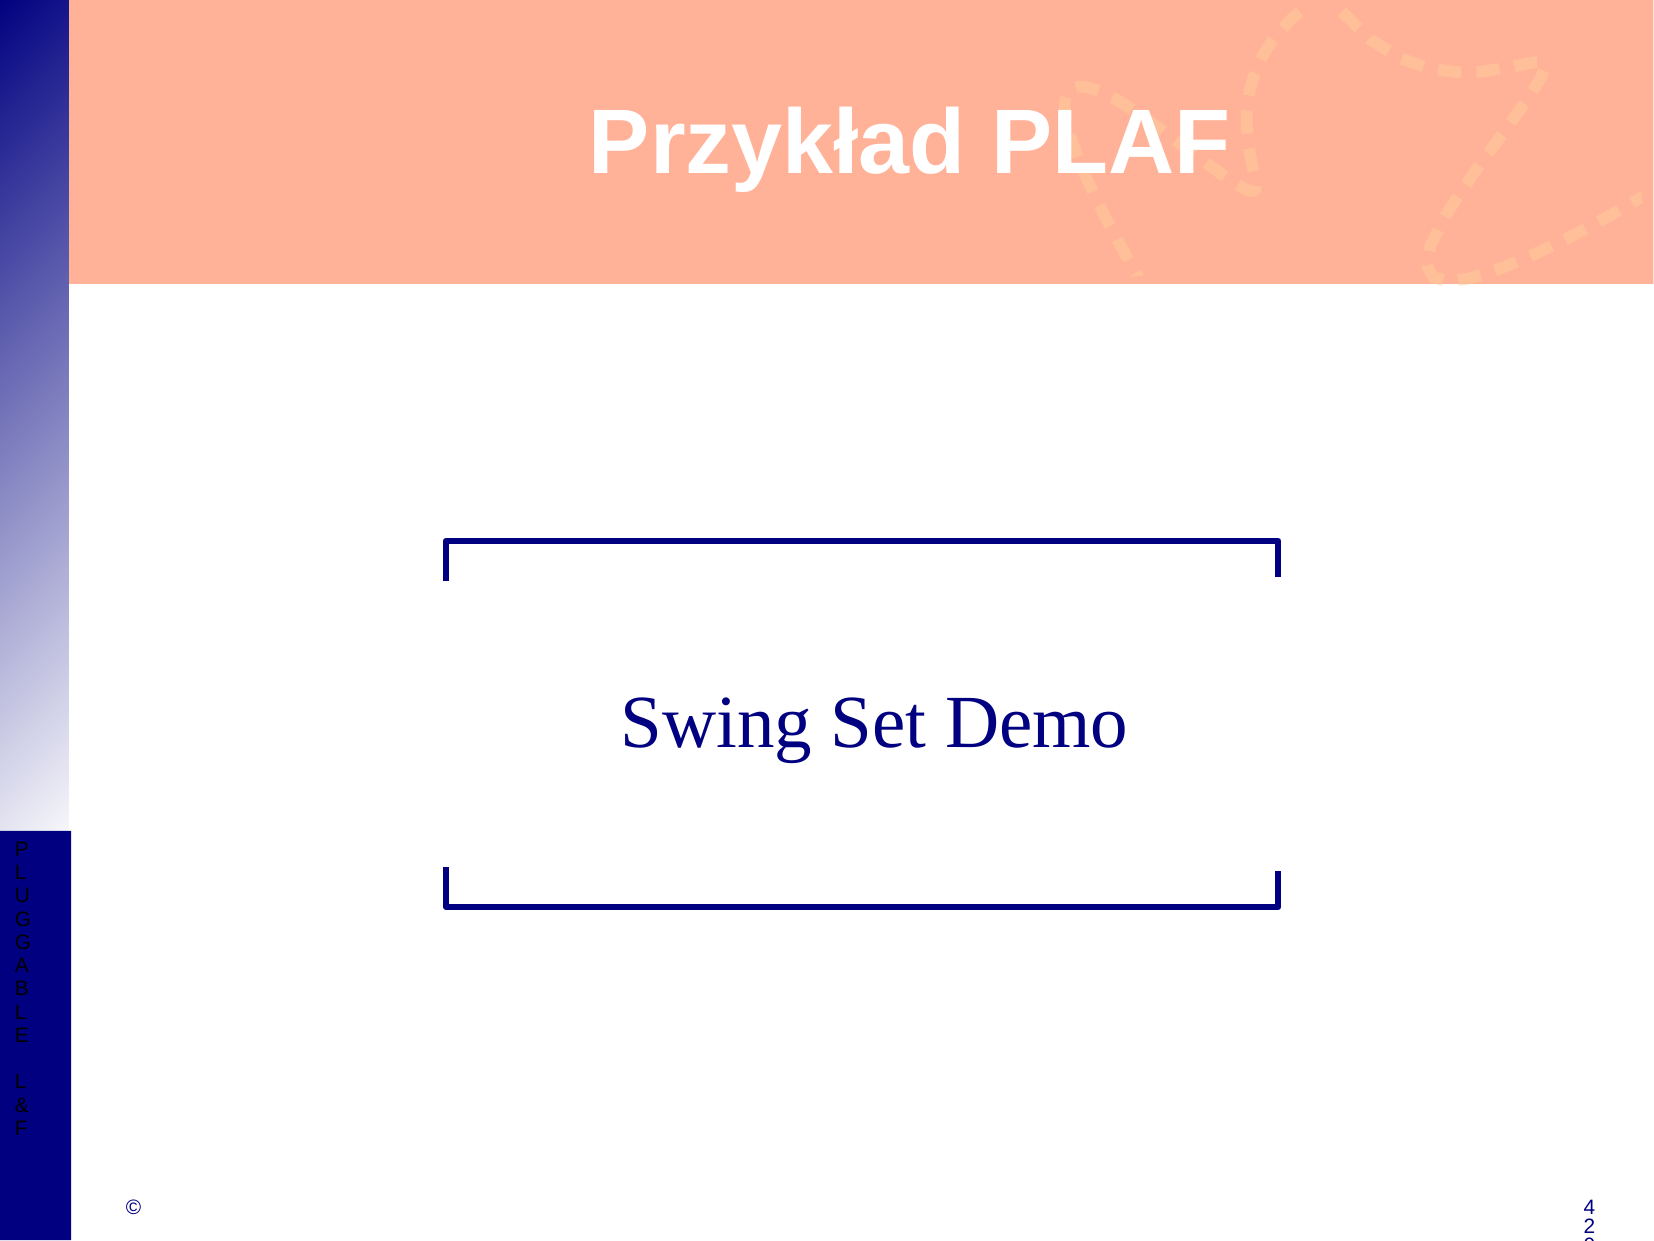

# Przykład PLAF
Swing Set Demo
P
L
U
G
G
A
B
L
E
L
&
F